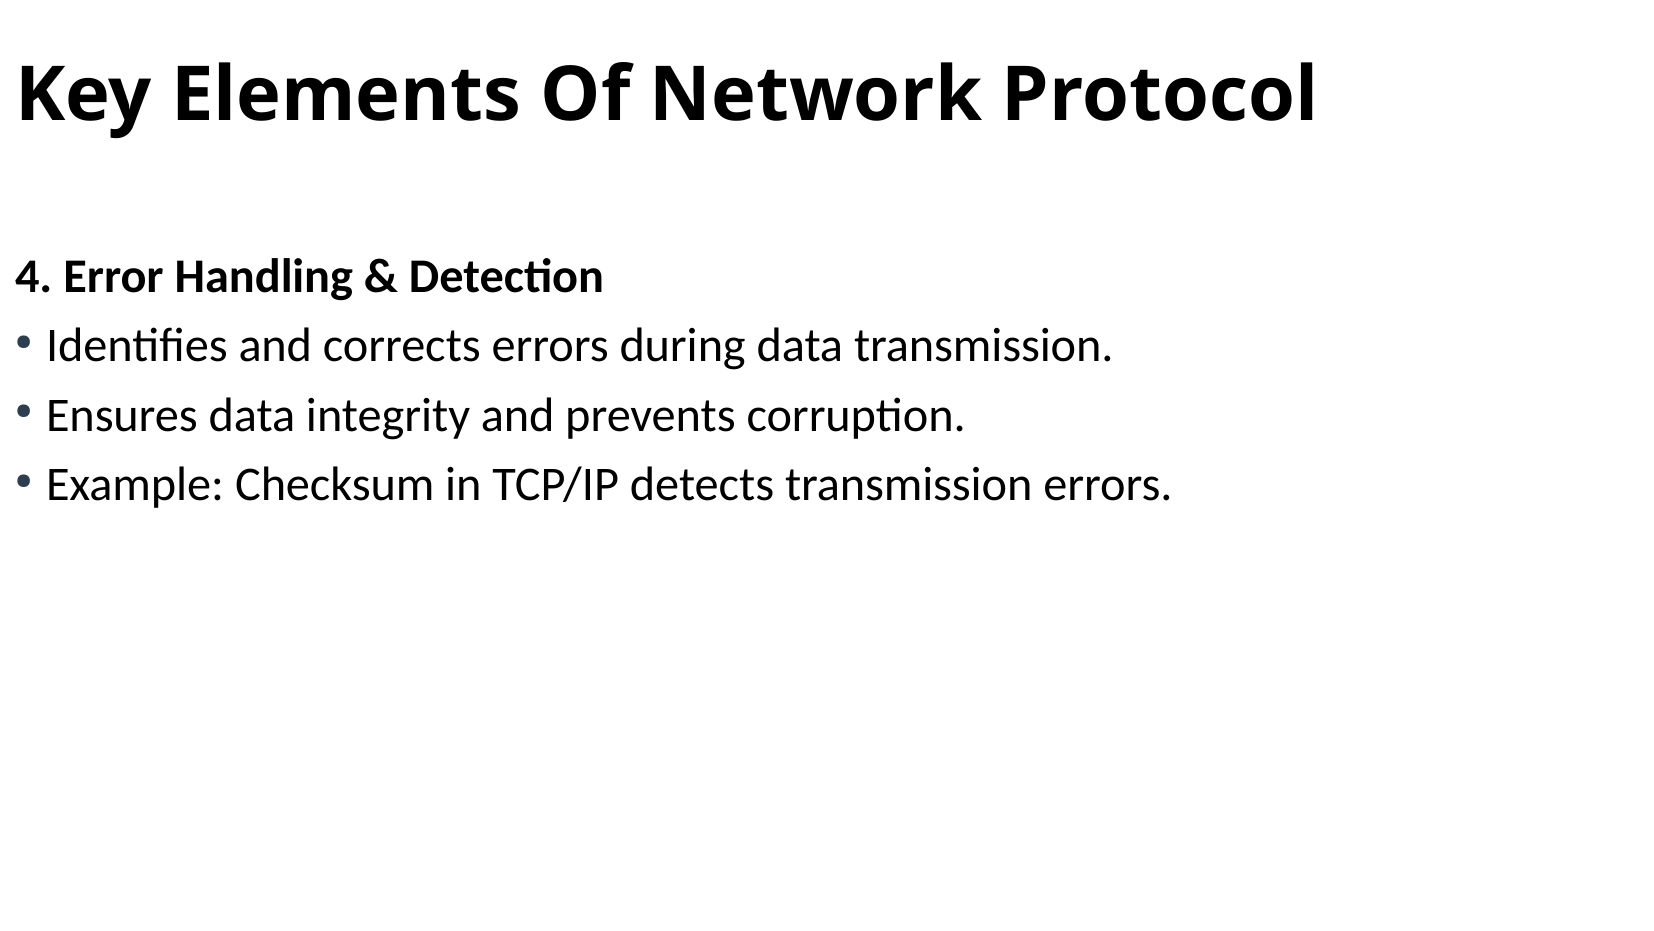

# Key Elements Of Network Protocol
4. Error Handling & Detection
Identifies and corrects errors during data transmission.
Ensures data integrity and prevents corruption.
Example: Checksum in TCP/IP detects transmission errors.